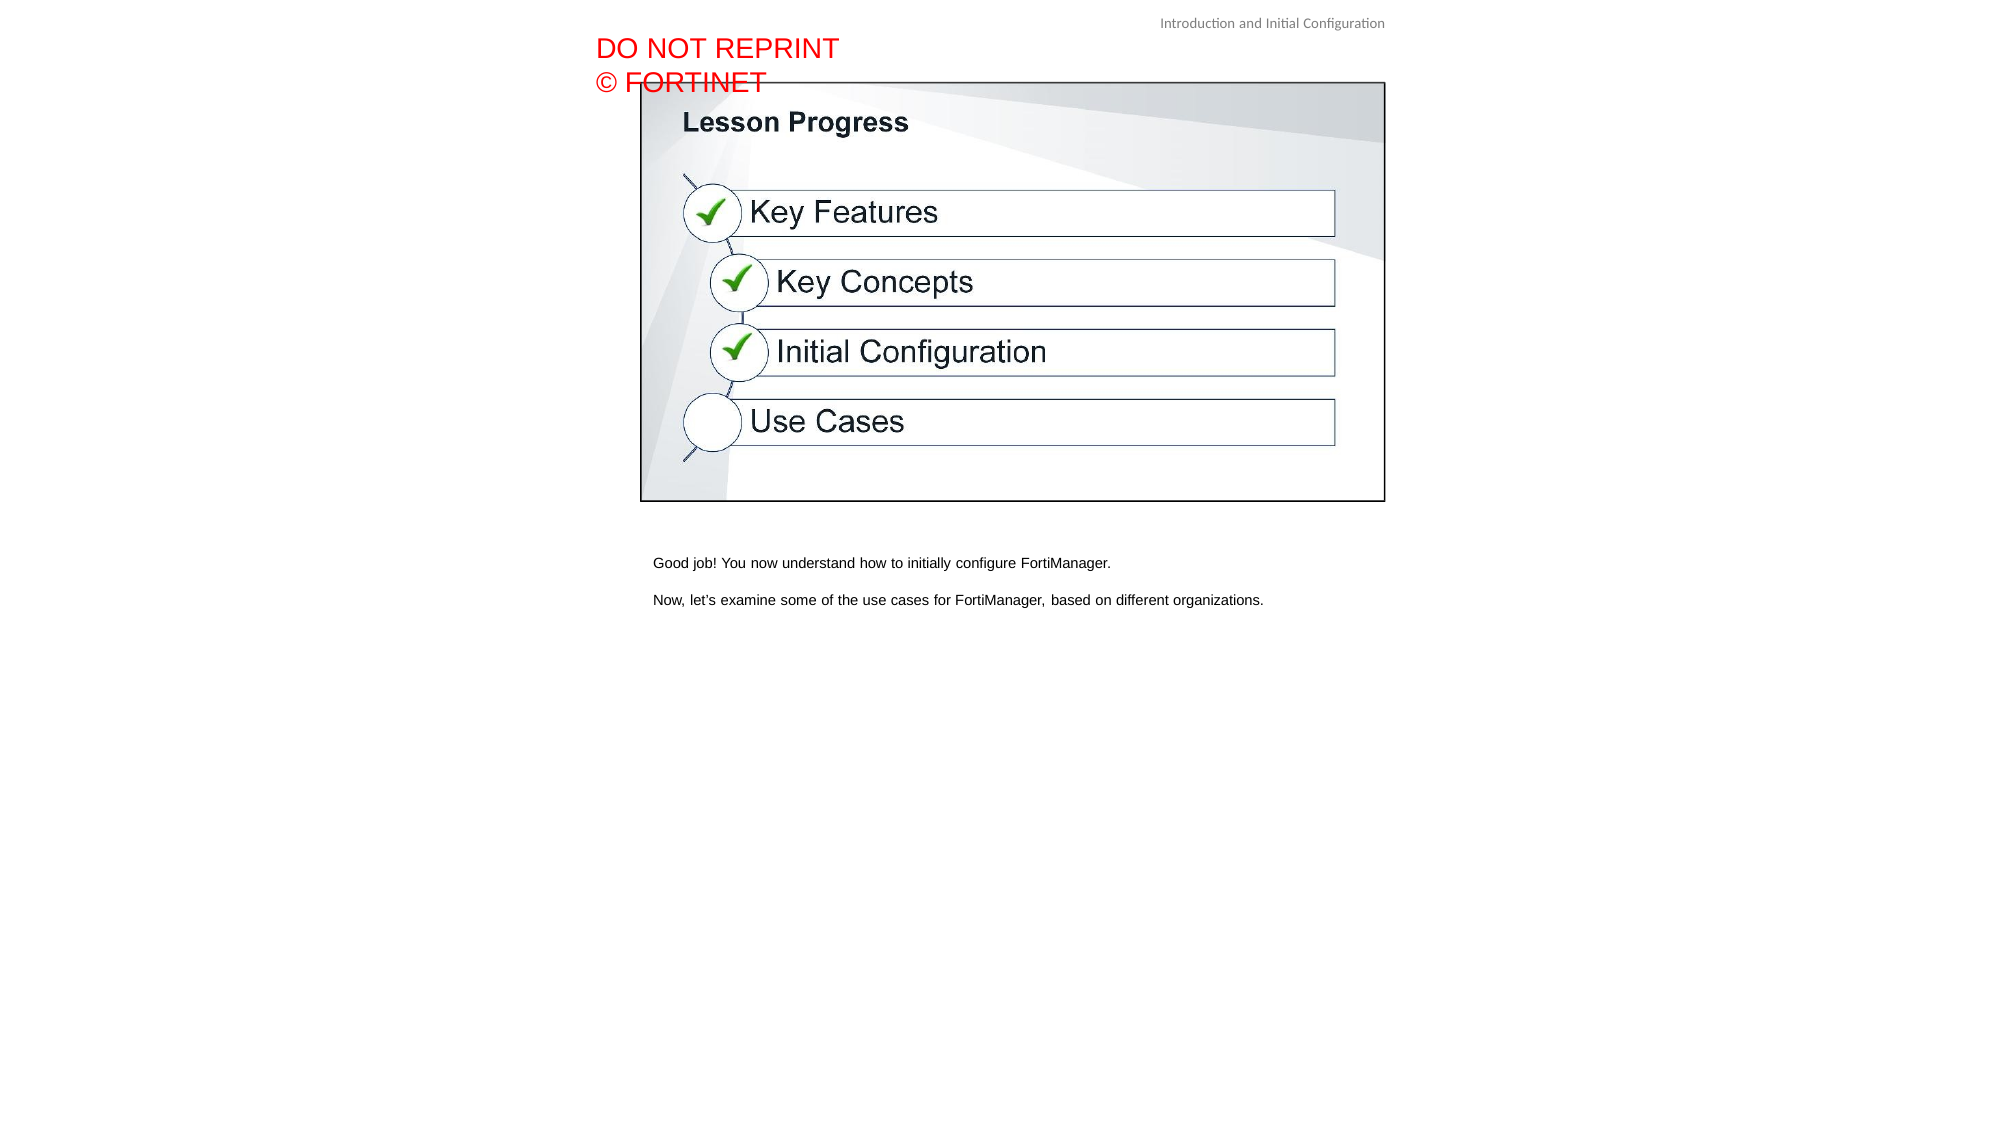

Introduction and Initial Configuration
DO NOT REPRINT
© FORTINET
Good job! You now understand how to initially configure FortiManager.
Now, let’s examine some of the use cases for FortiManager, based on different organizations.
FortiManager 6.2 Study Guide
1